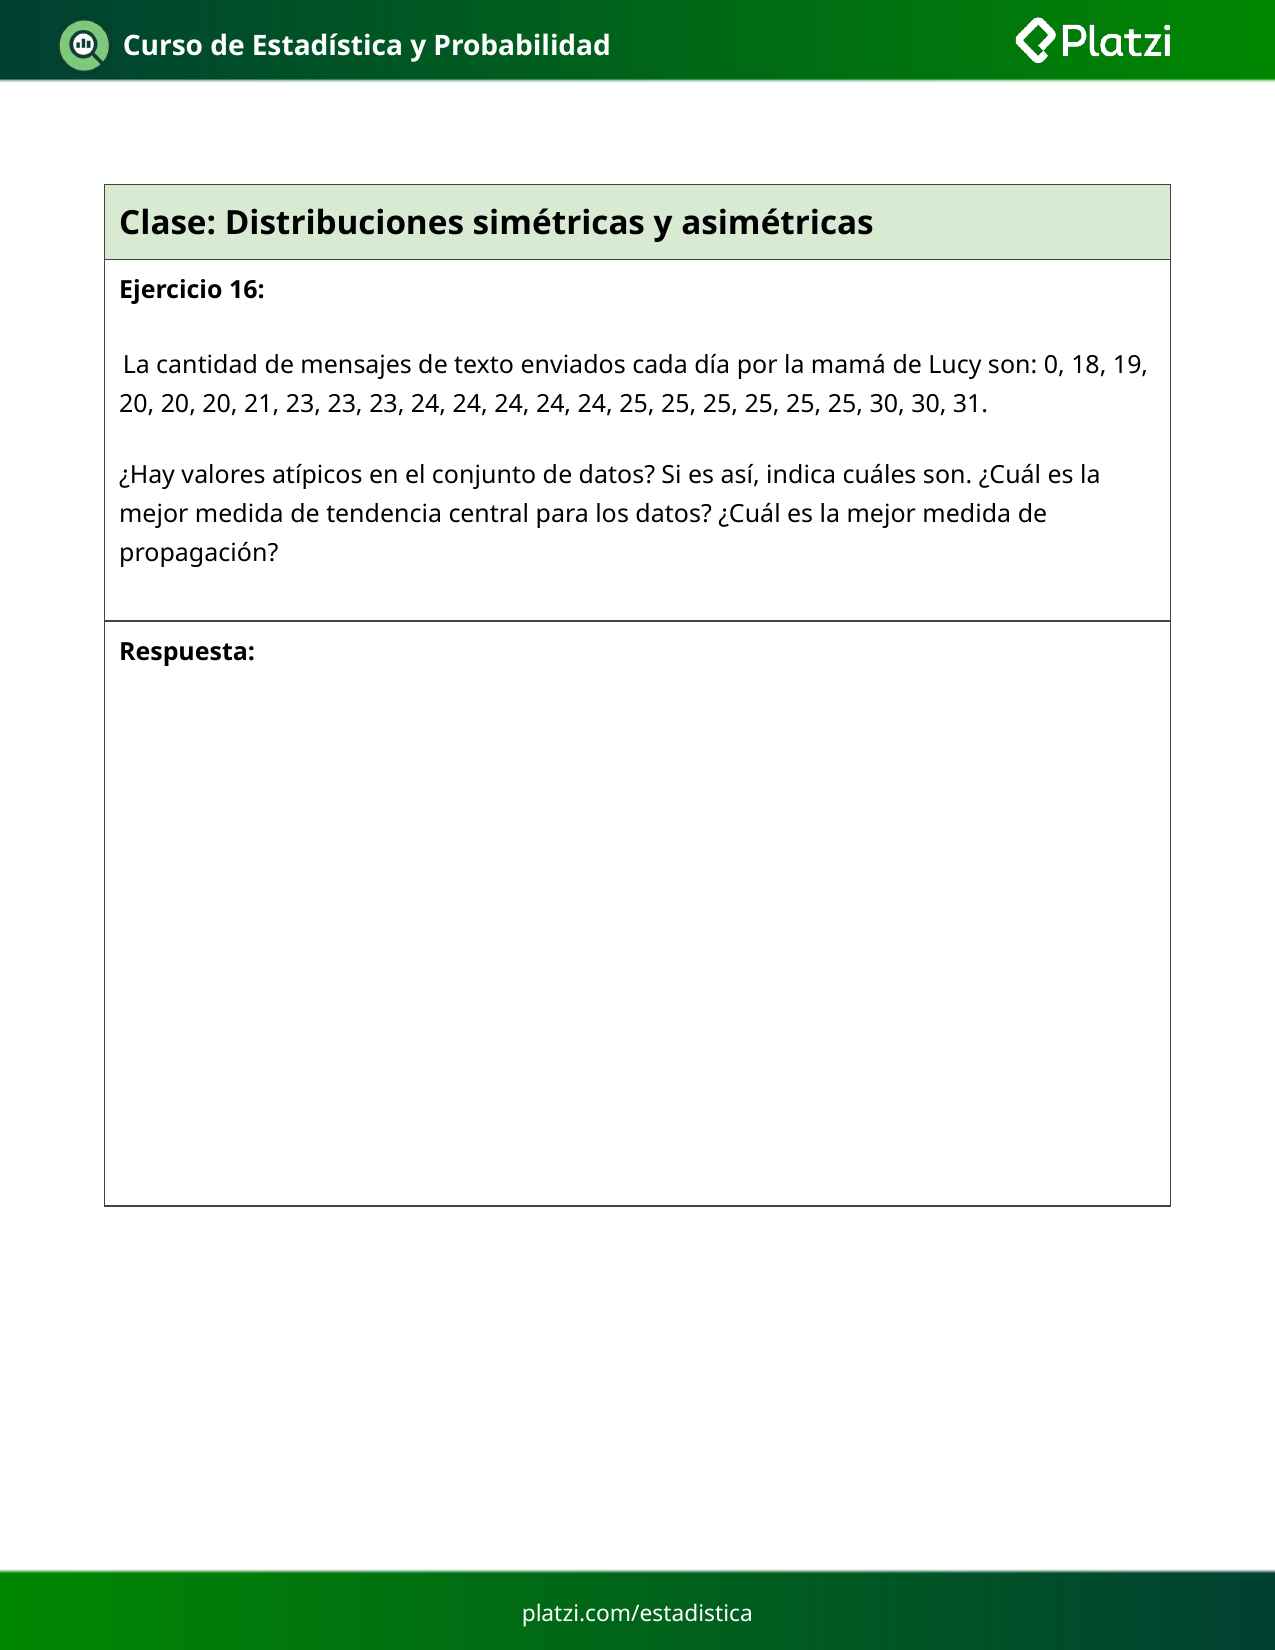

Curso de Estadística y Probabilidad
| Clase: Distribuciones simétricas y asimétricas |
| --- |
| Ejercicio 16: La cantidad de mensajes de texto enviados cada día por la mamá de Lucy son: 0, 18, 19, 20, 20, 20, 21, 23, 23, 23, 24, 24, 24, 24, 24, 25, 25, 25, 25, 25, 25, 30, 30, 31. ¿Hay valores atípicos en el conjunto de datos? Si es así, indica cuáles son. ¿Cuál es la mejor medida de tendencia central para los datos? ¿Cuál es la mejor medida de propagación? |
| Respuesta: |
# platzi.com/estadistica